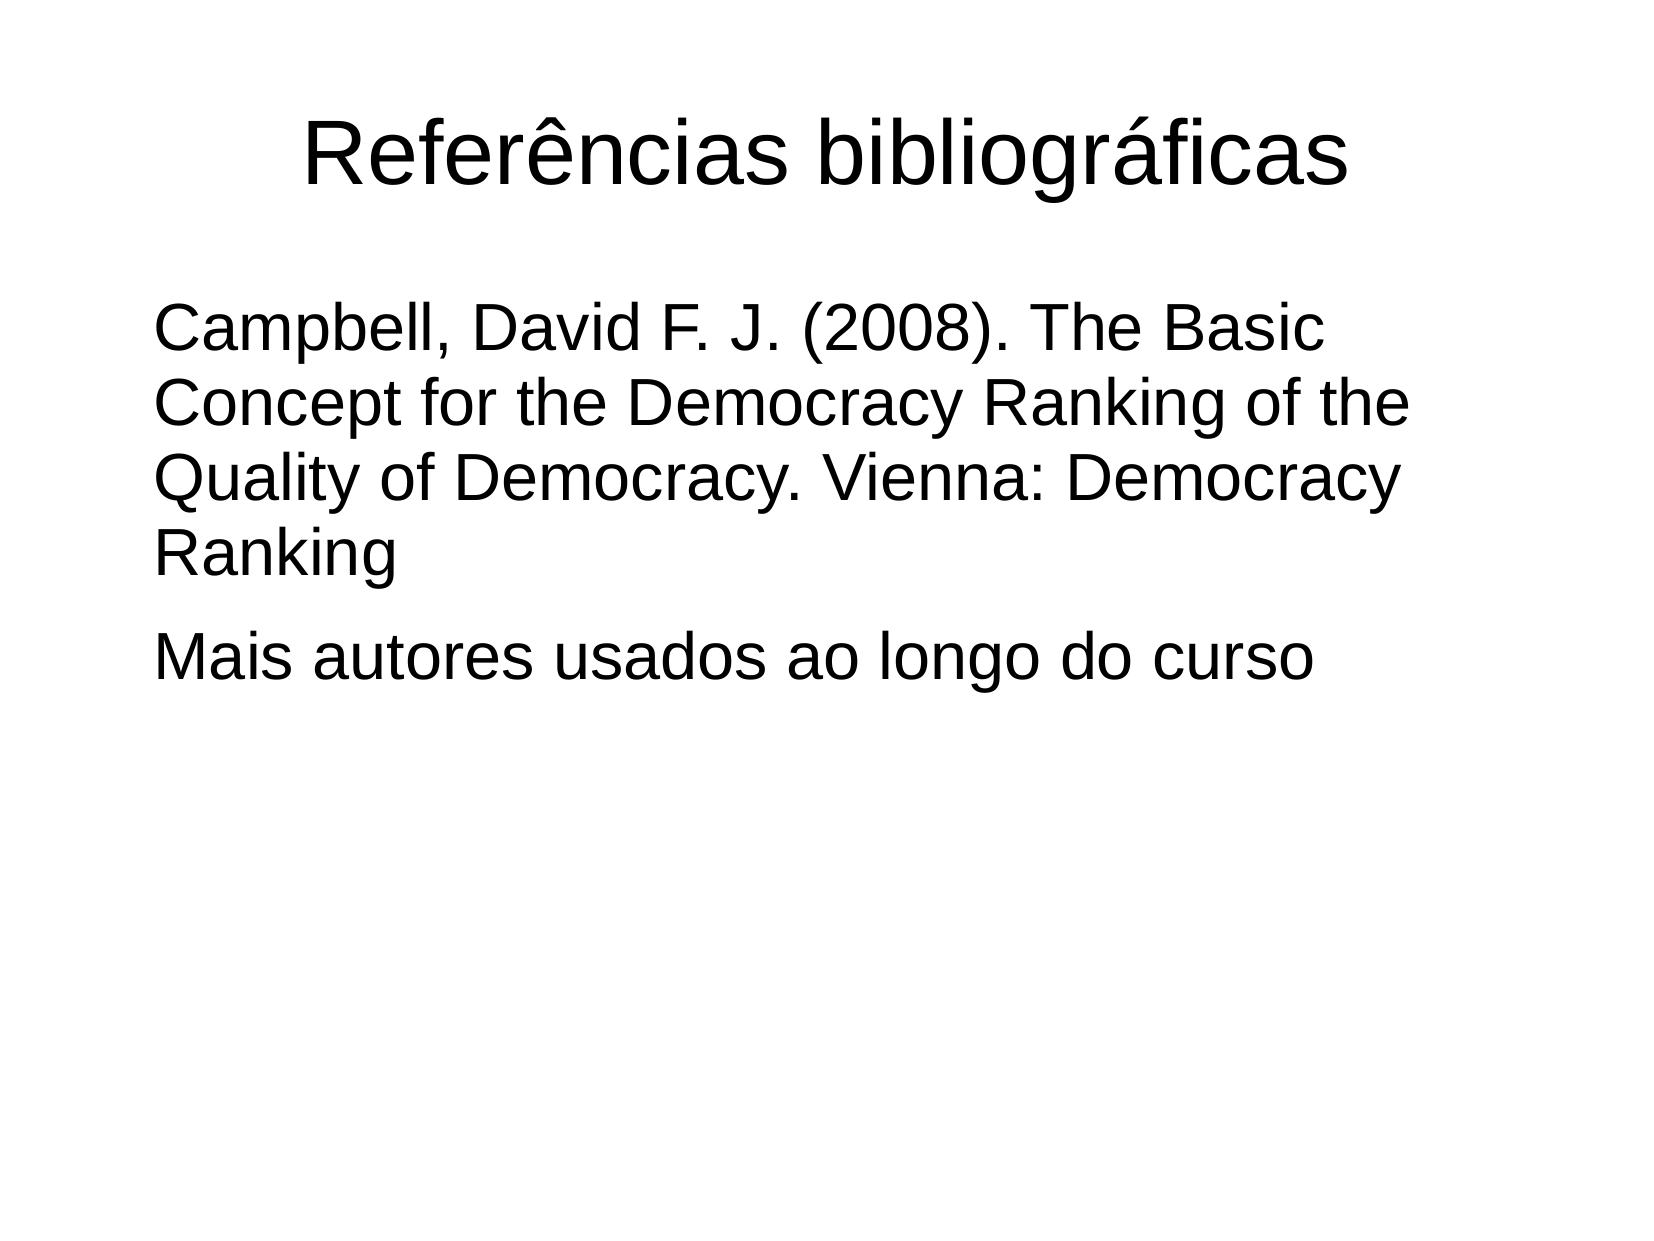

# Referências bibliográficas
Campbell, David F. J. (2008). The Basic Concept for the Democracy Ranking of the Quality of Democracy. Vienna: Democracy Ranking
Mais autores usados ao longo do curso